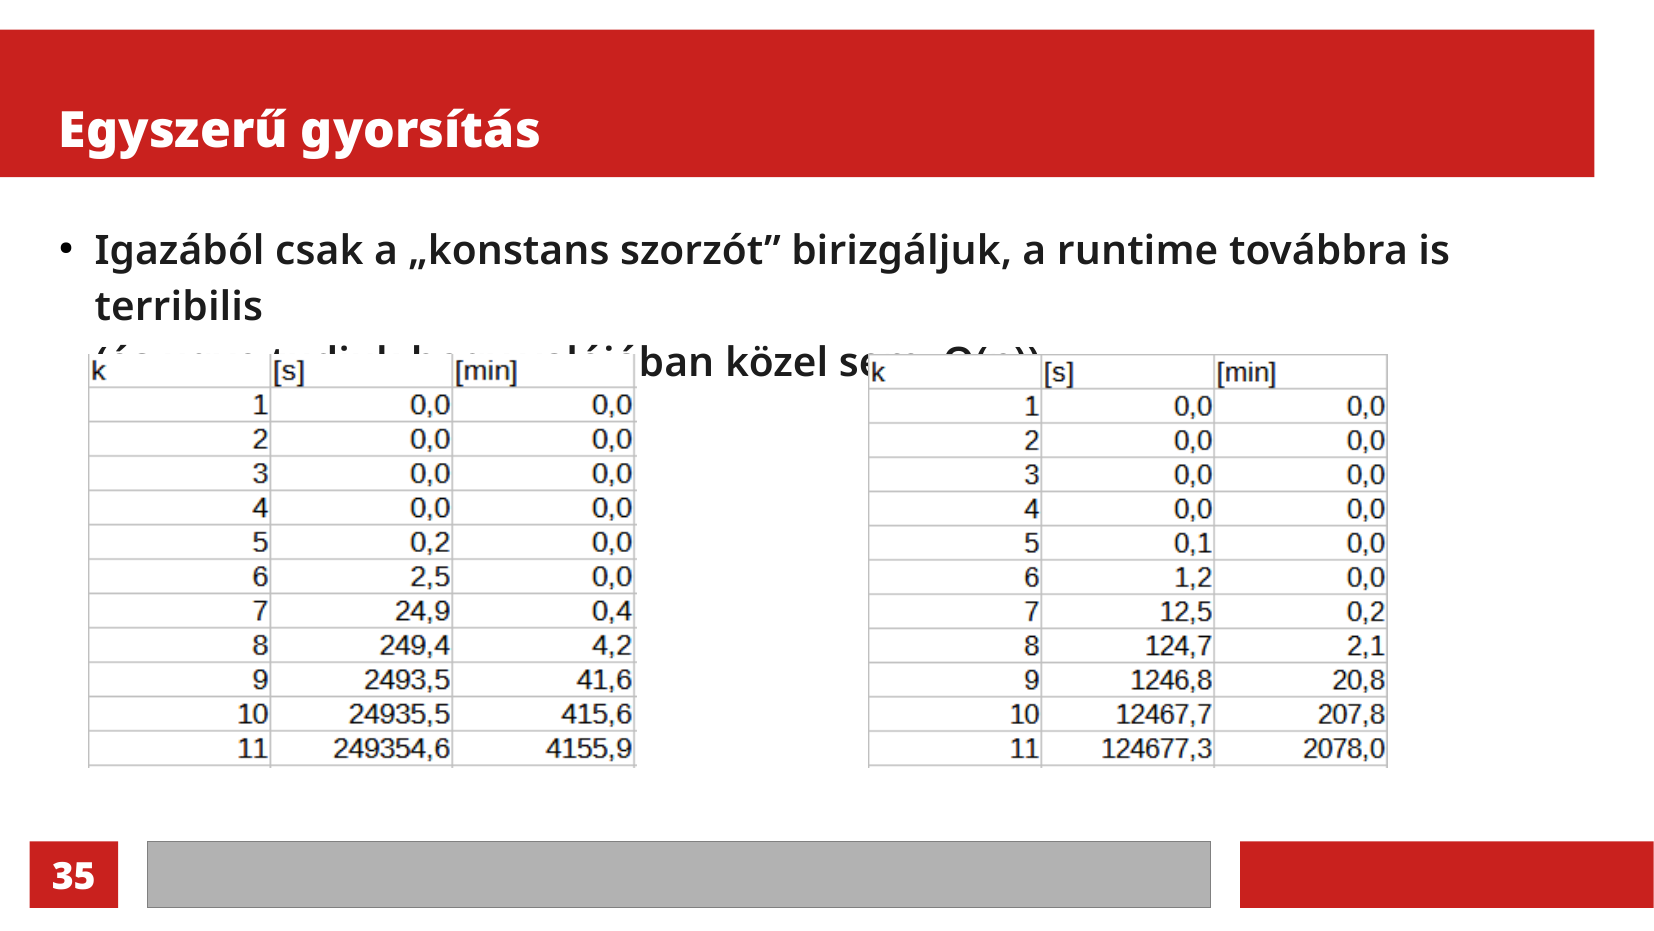

# Egyszerű gyorsítás
Igazából csak a „konstans szorzót” birizgáljuk, a runtime továbbra is terribilis
(és ugye tudjuk hogy valójában közel sem O(n))
35